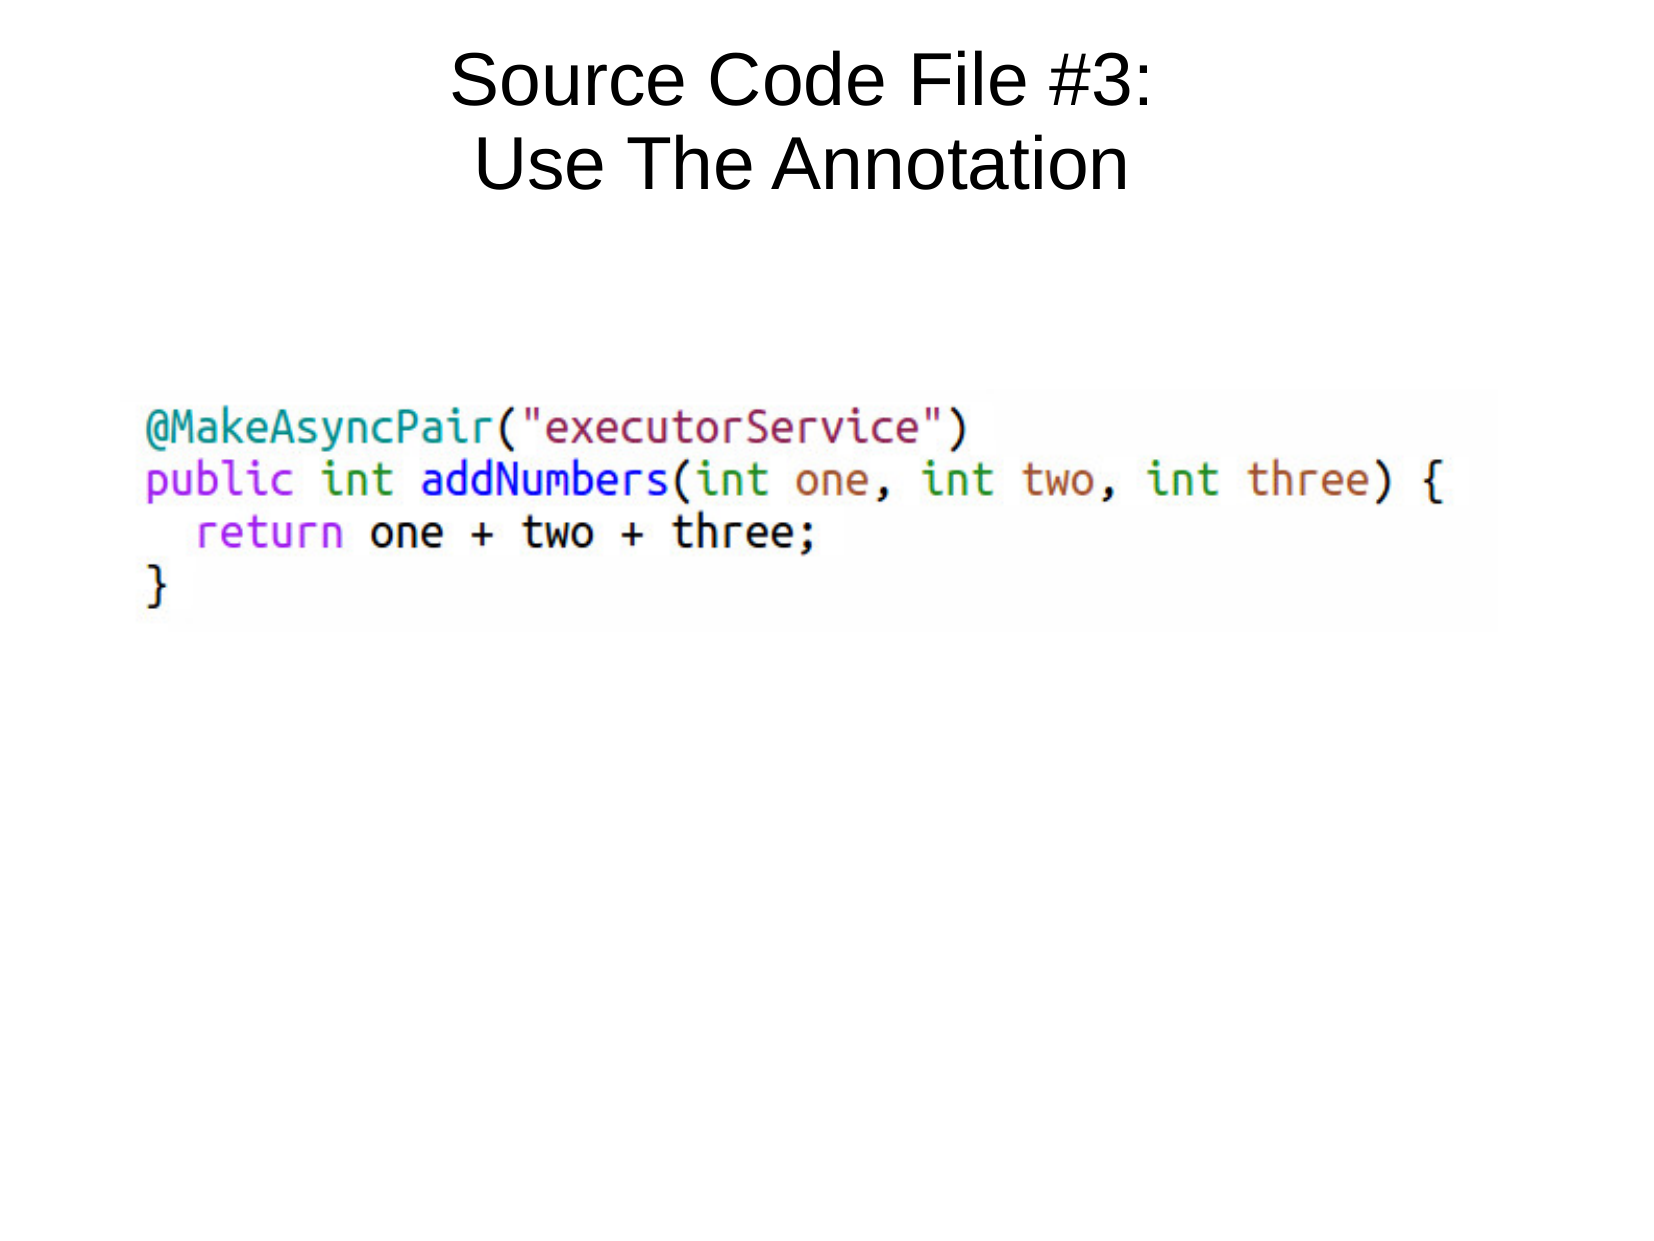

Source Code File #3:
Use The Annotation